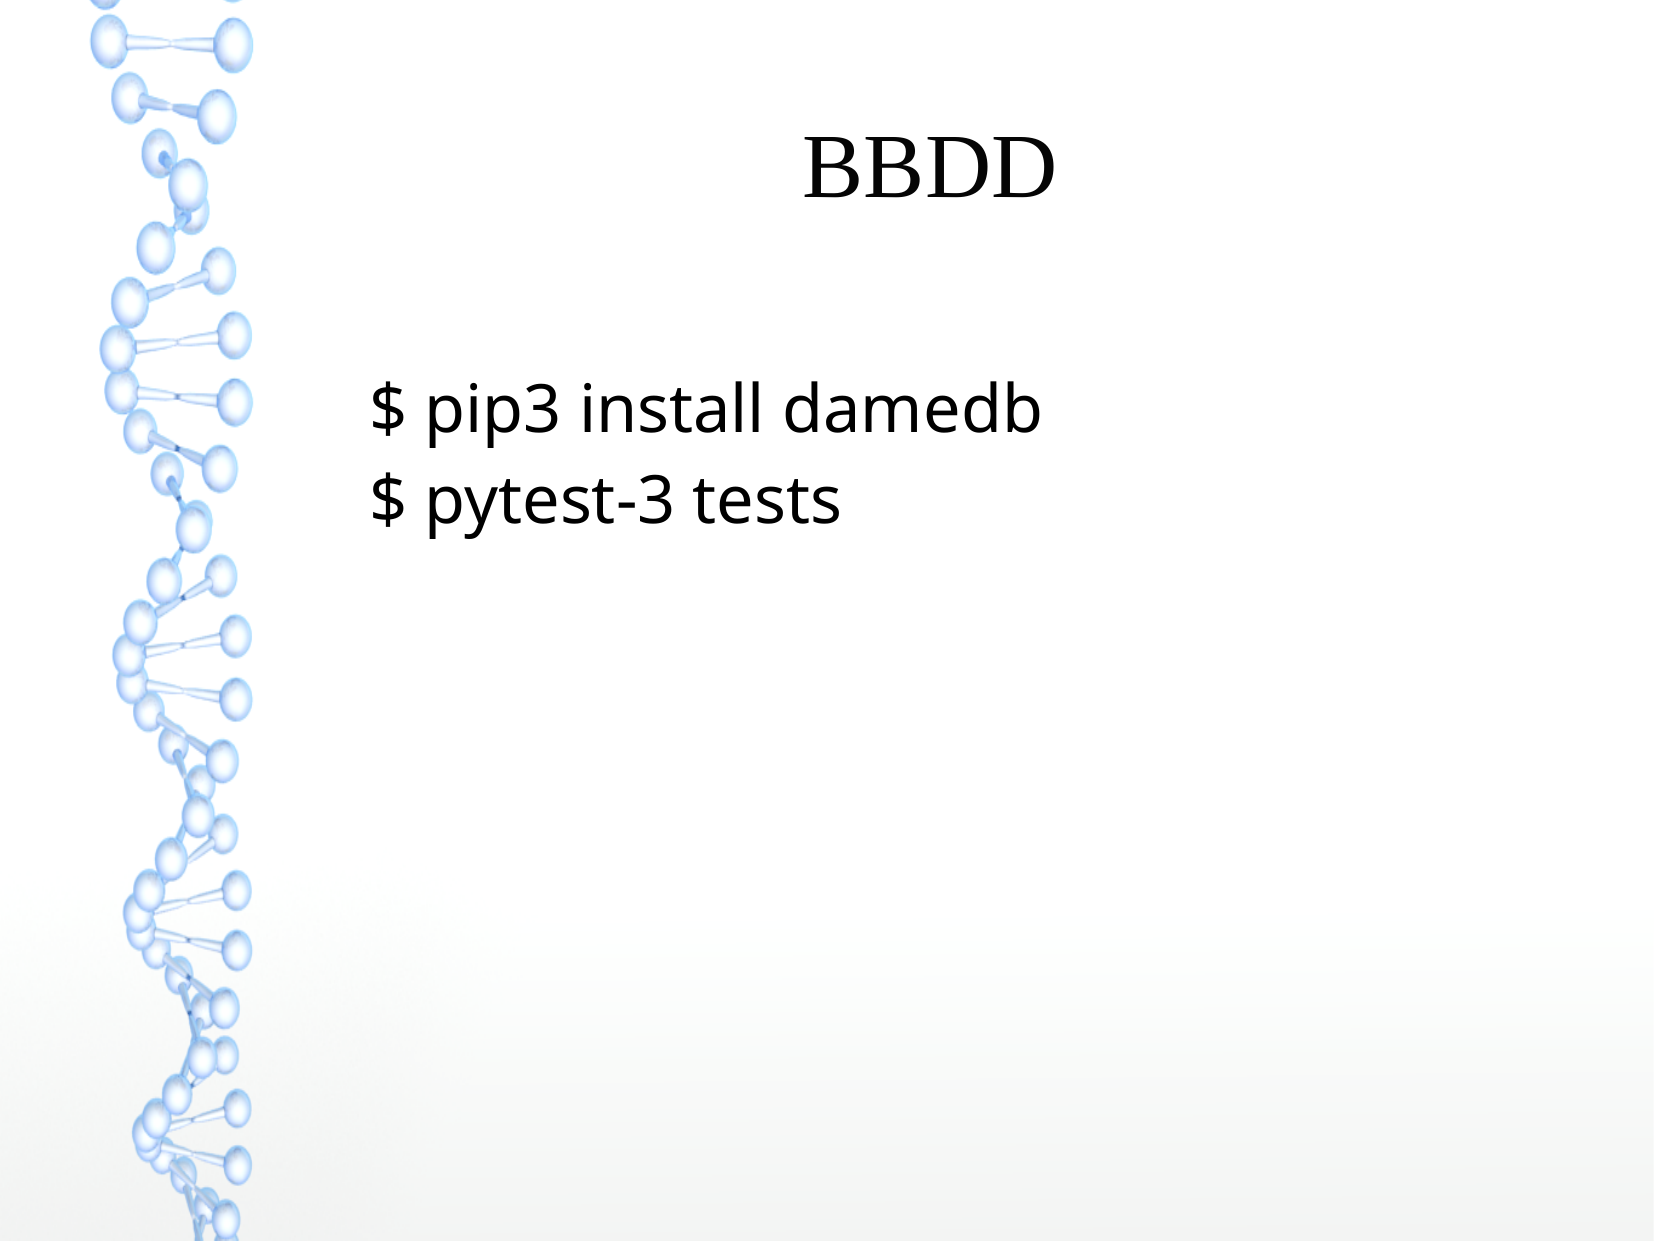

# BBDD
$ pip3 install damedb
$ pytest-3 tests